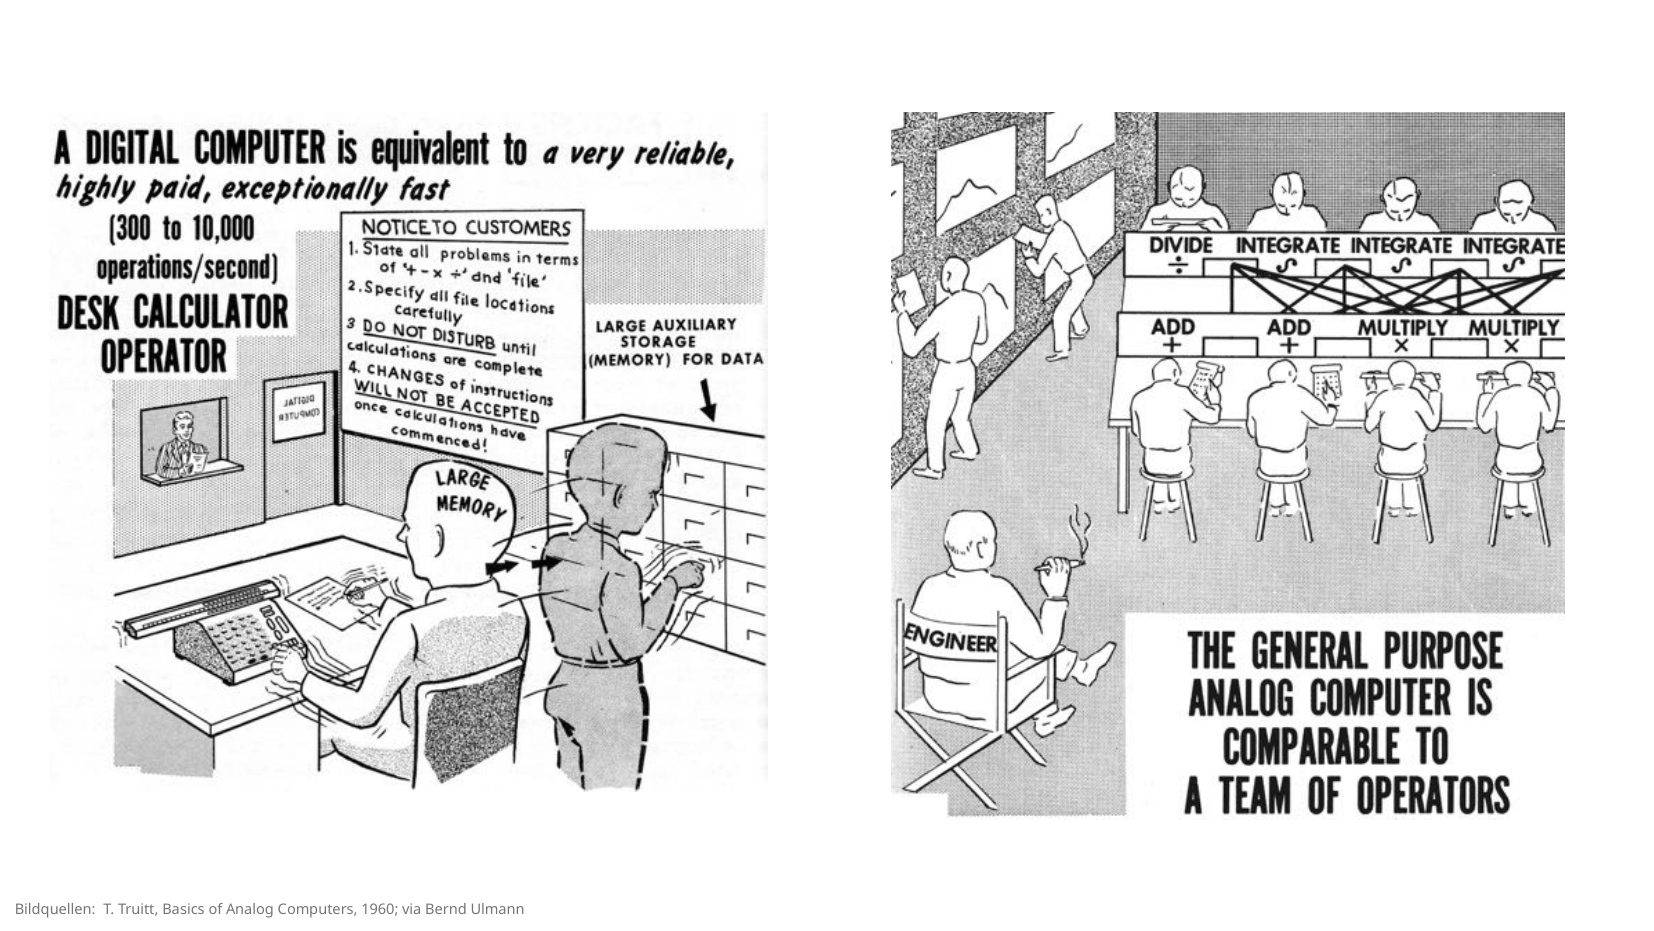

Bildquellen: T. Truitt, Basics of Analog Computers, 1960; via Bernd Ulmann